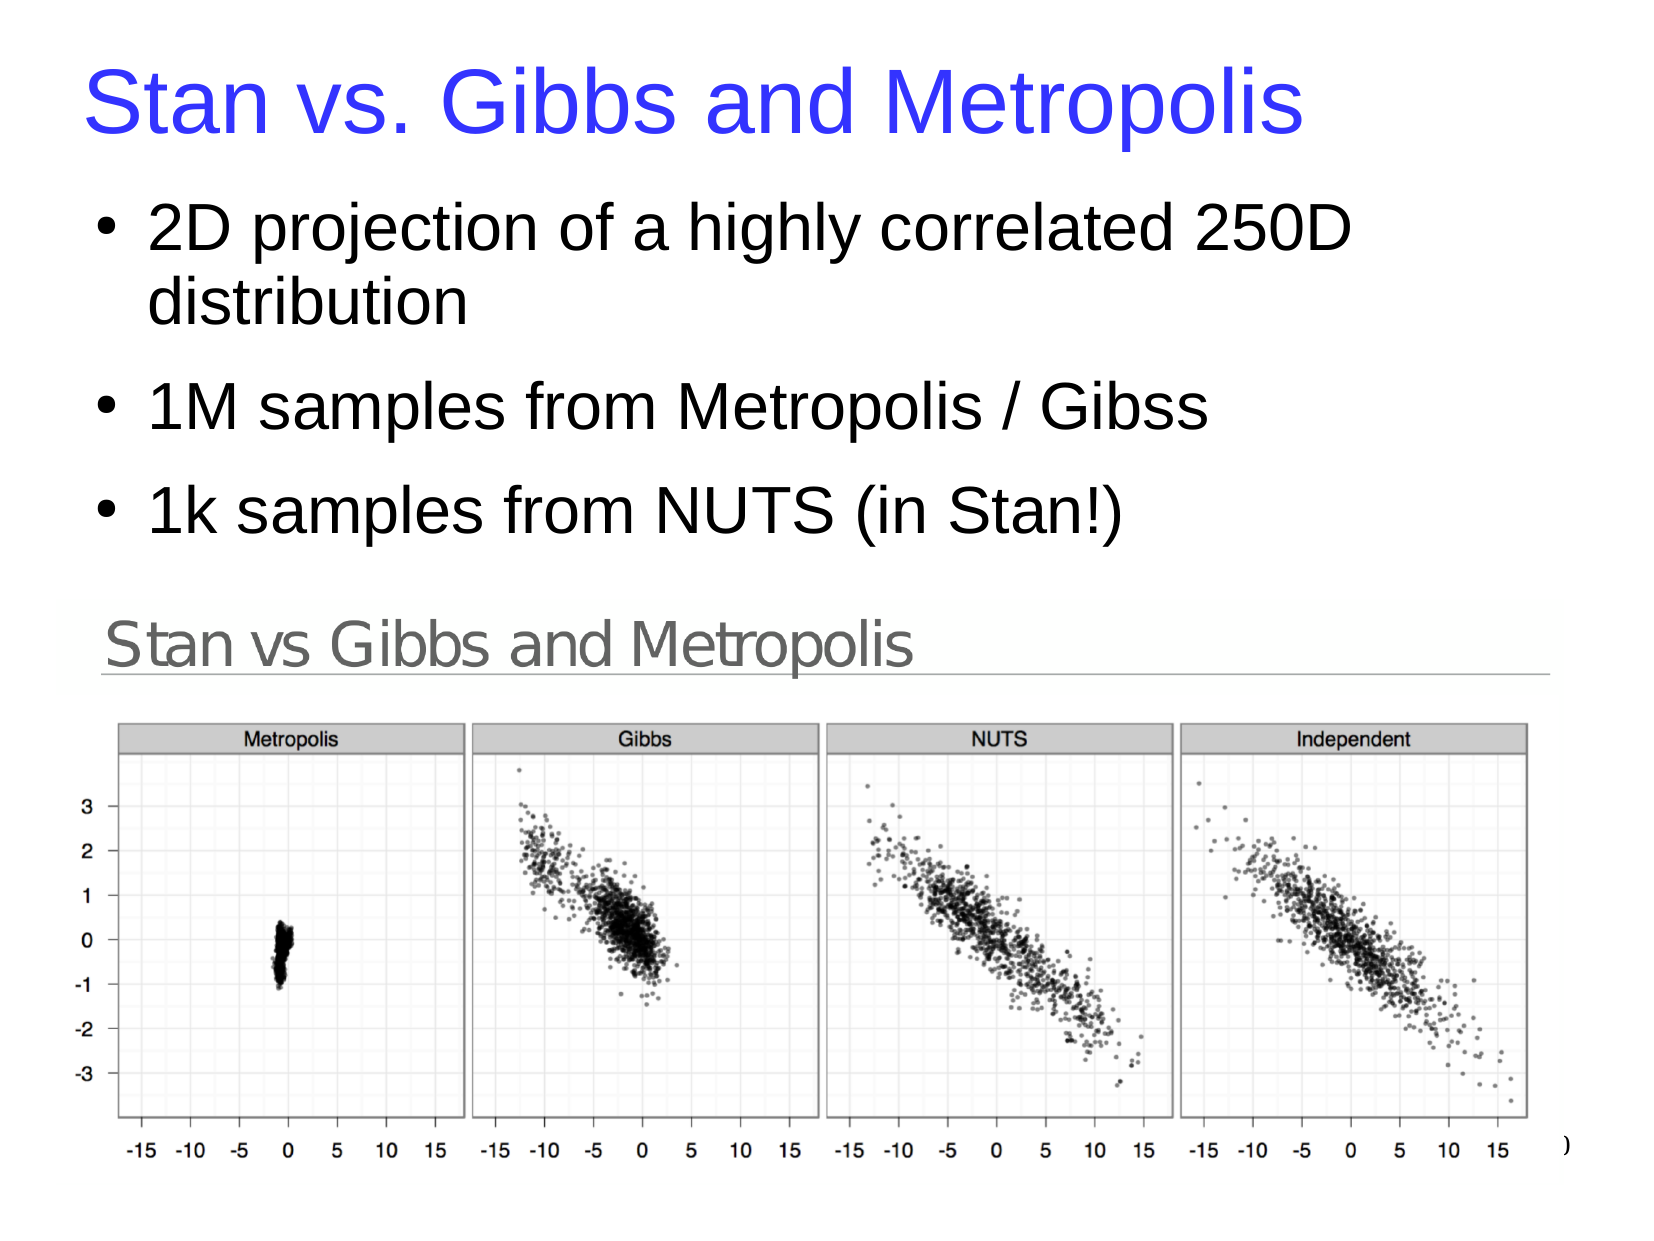

# Stan vs. Gibbs and Metropolis
2D projection of a highly correlated 250D distribution
1M samples from Metropolis / Gibss
1k samples from NUTS (in Stan!)
50